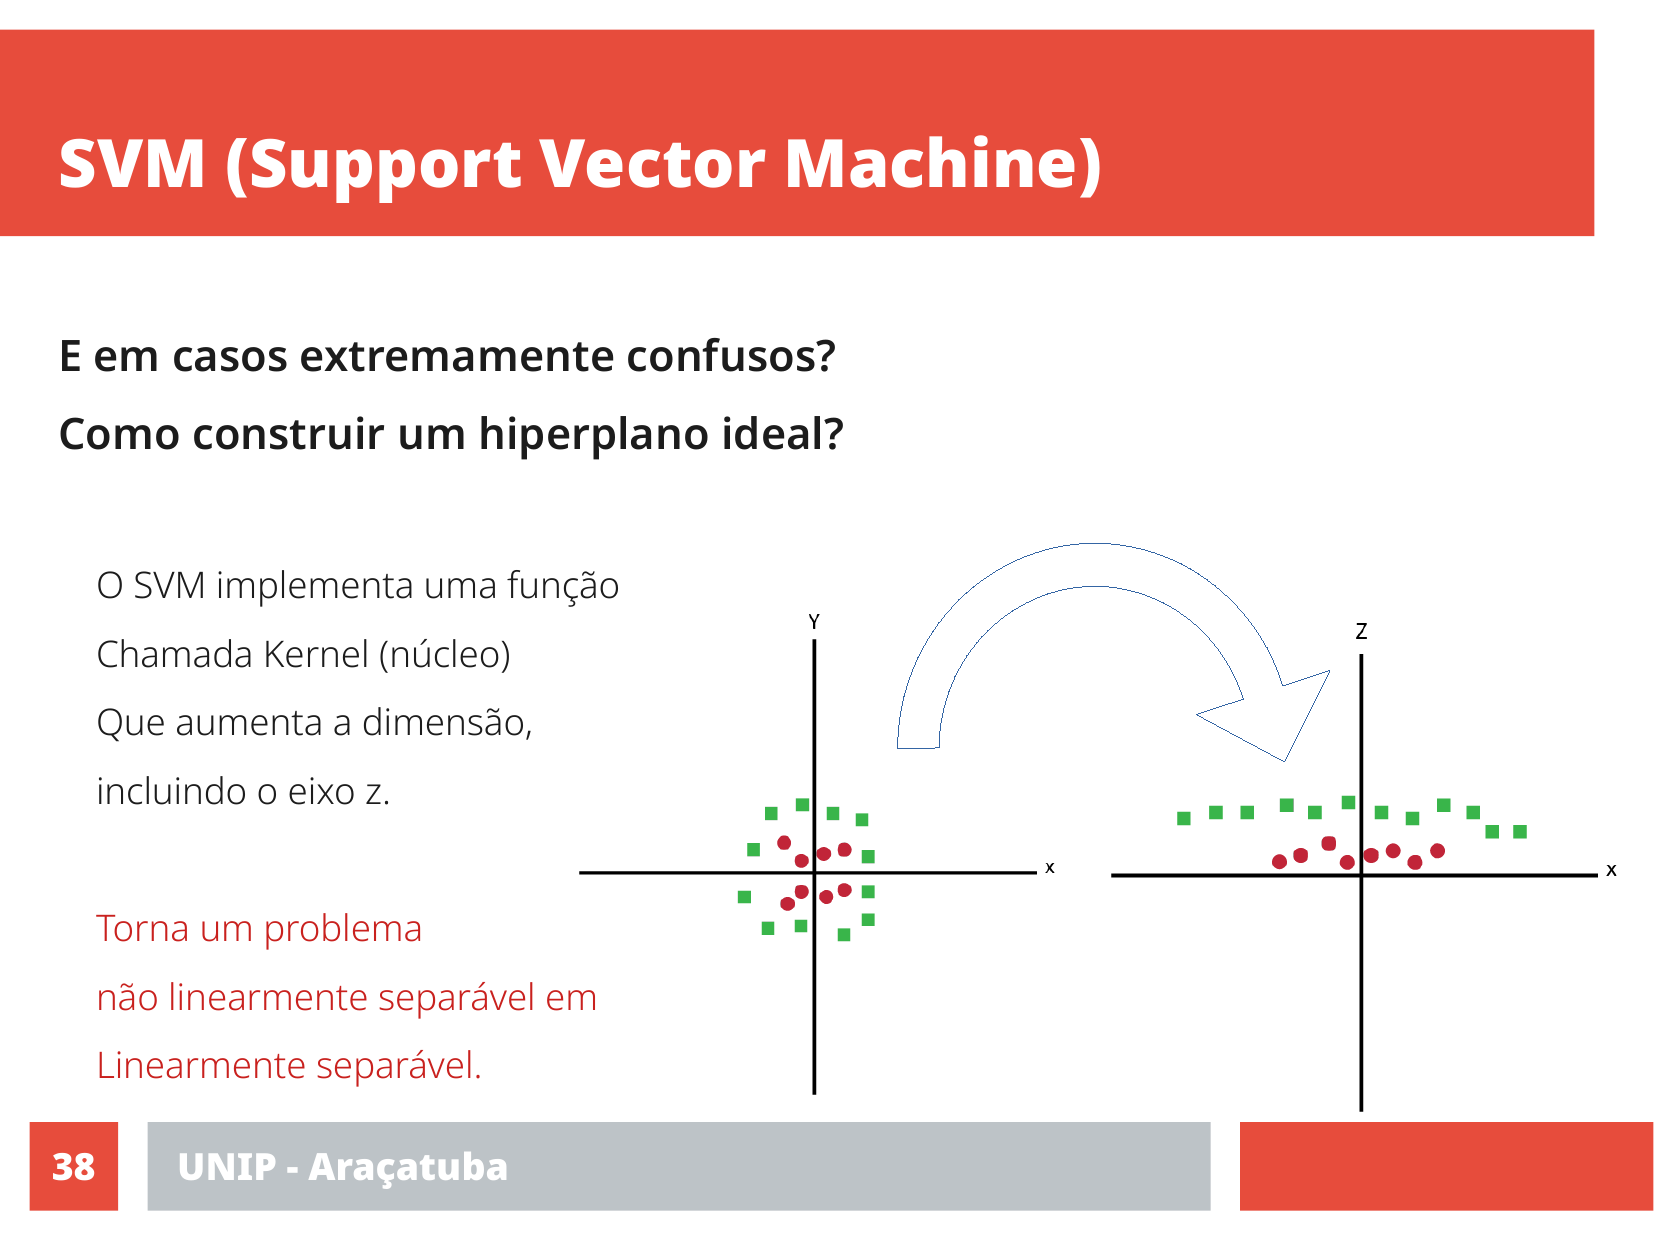

# SVM (Support Vector Machine)
E em casos extremamente confusos?
Como construir um hiperplano ideal?
O SVM implementa uma função
Chamada Kernel (núcleo)
Que aumenta a dimensão,
incluindo o eixo z.
Torna um problema
não linearmente separável em
Linearmente separável.
38
UNIP - Araçatuba